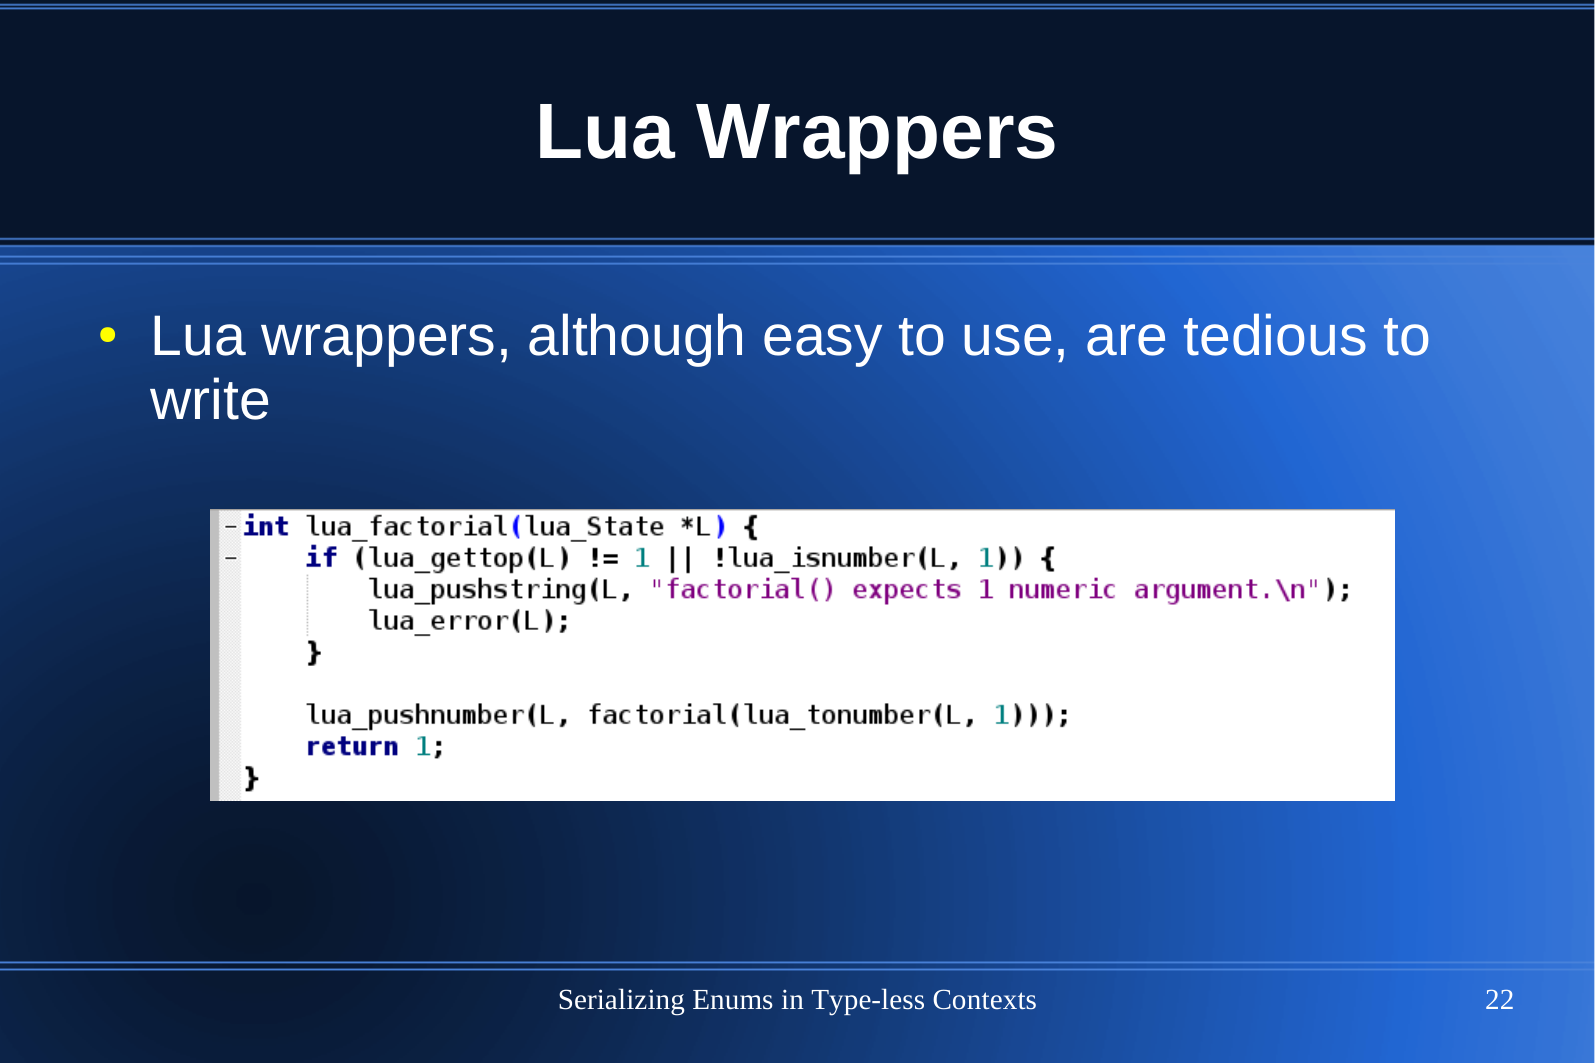

# Lua Wrappers
Lua wrappers, although easy to use, are tedious to write
Serializing Enums in Type-less Contexts
22